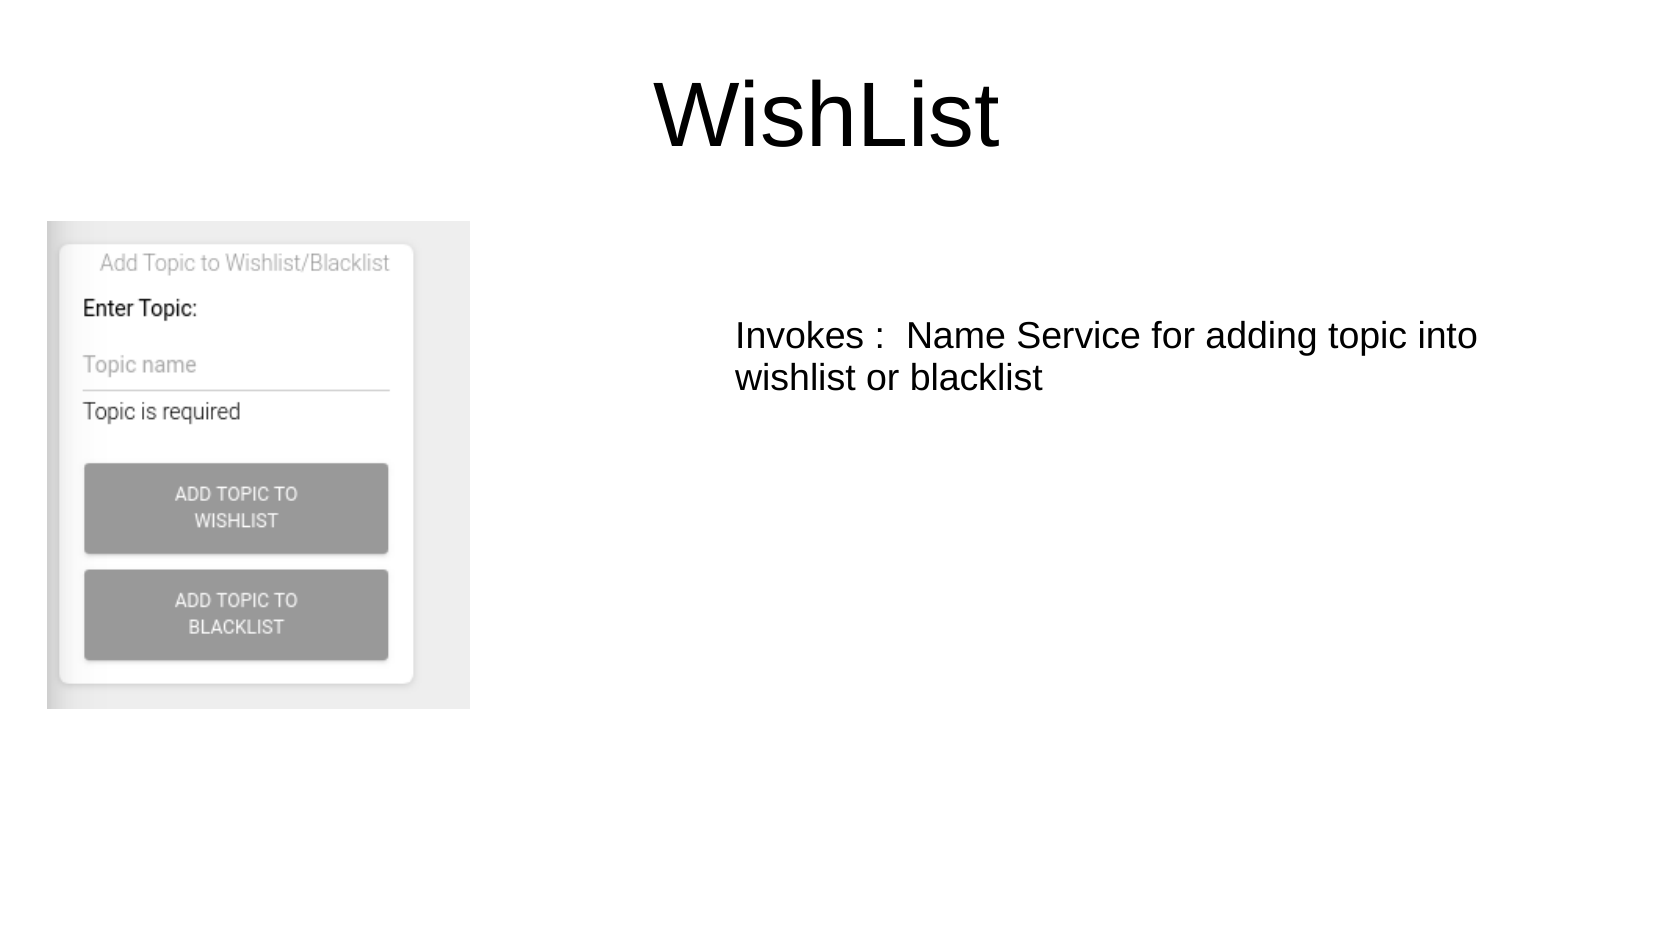

# WishList
Invokes : Name Service for adding topic into wishlist or blacklist